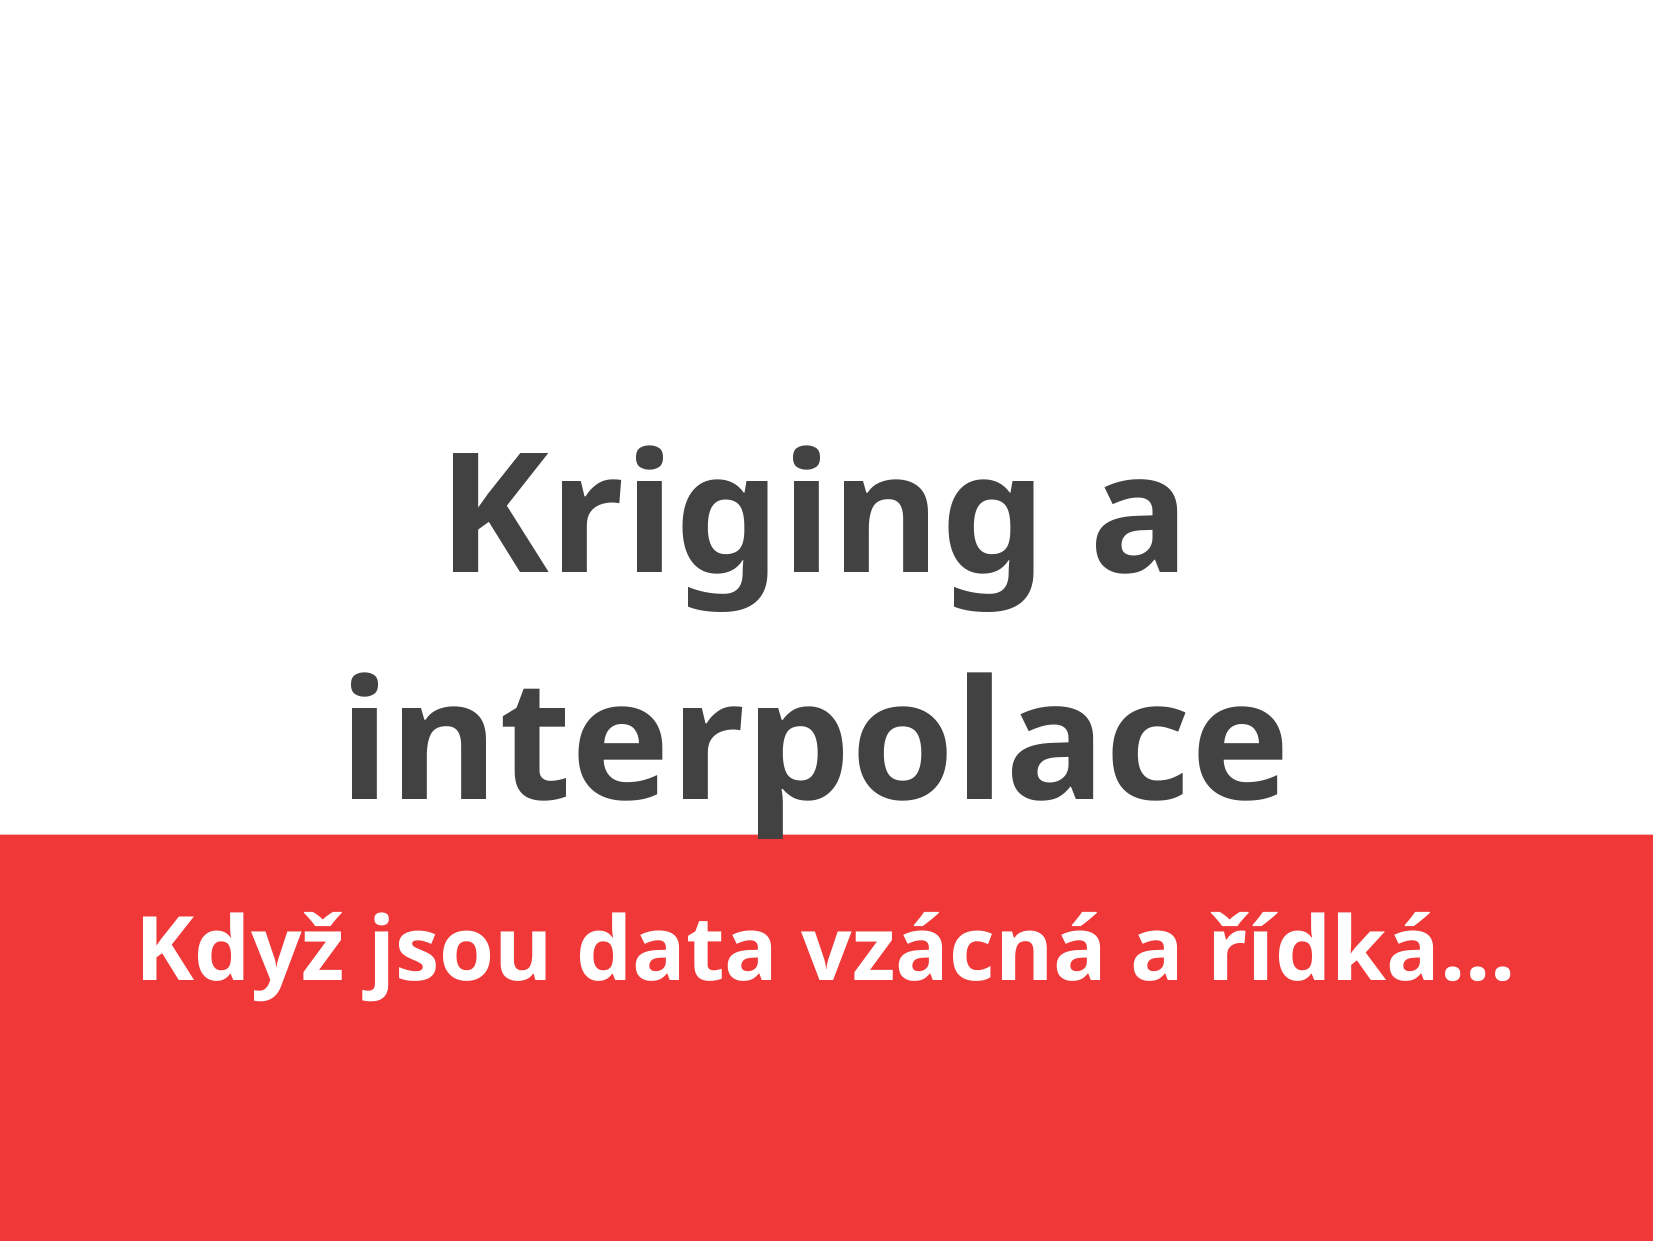

# Kriging a interpolace
Když jsou data vzácná a řídká...